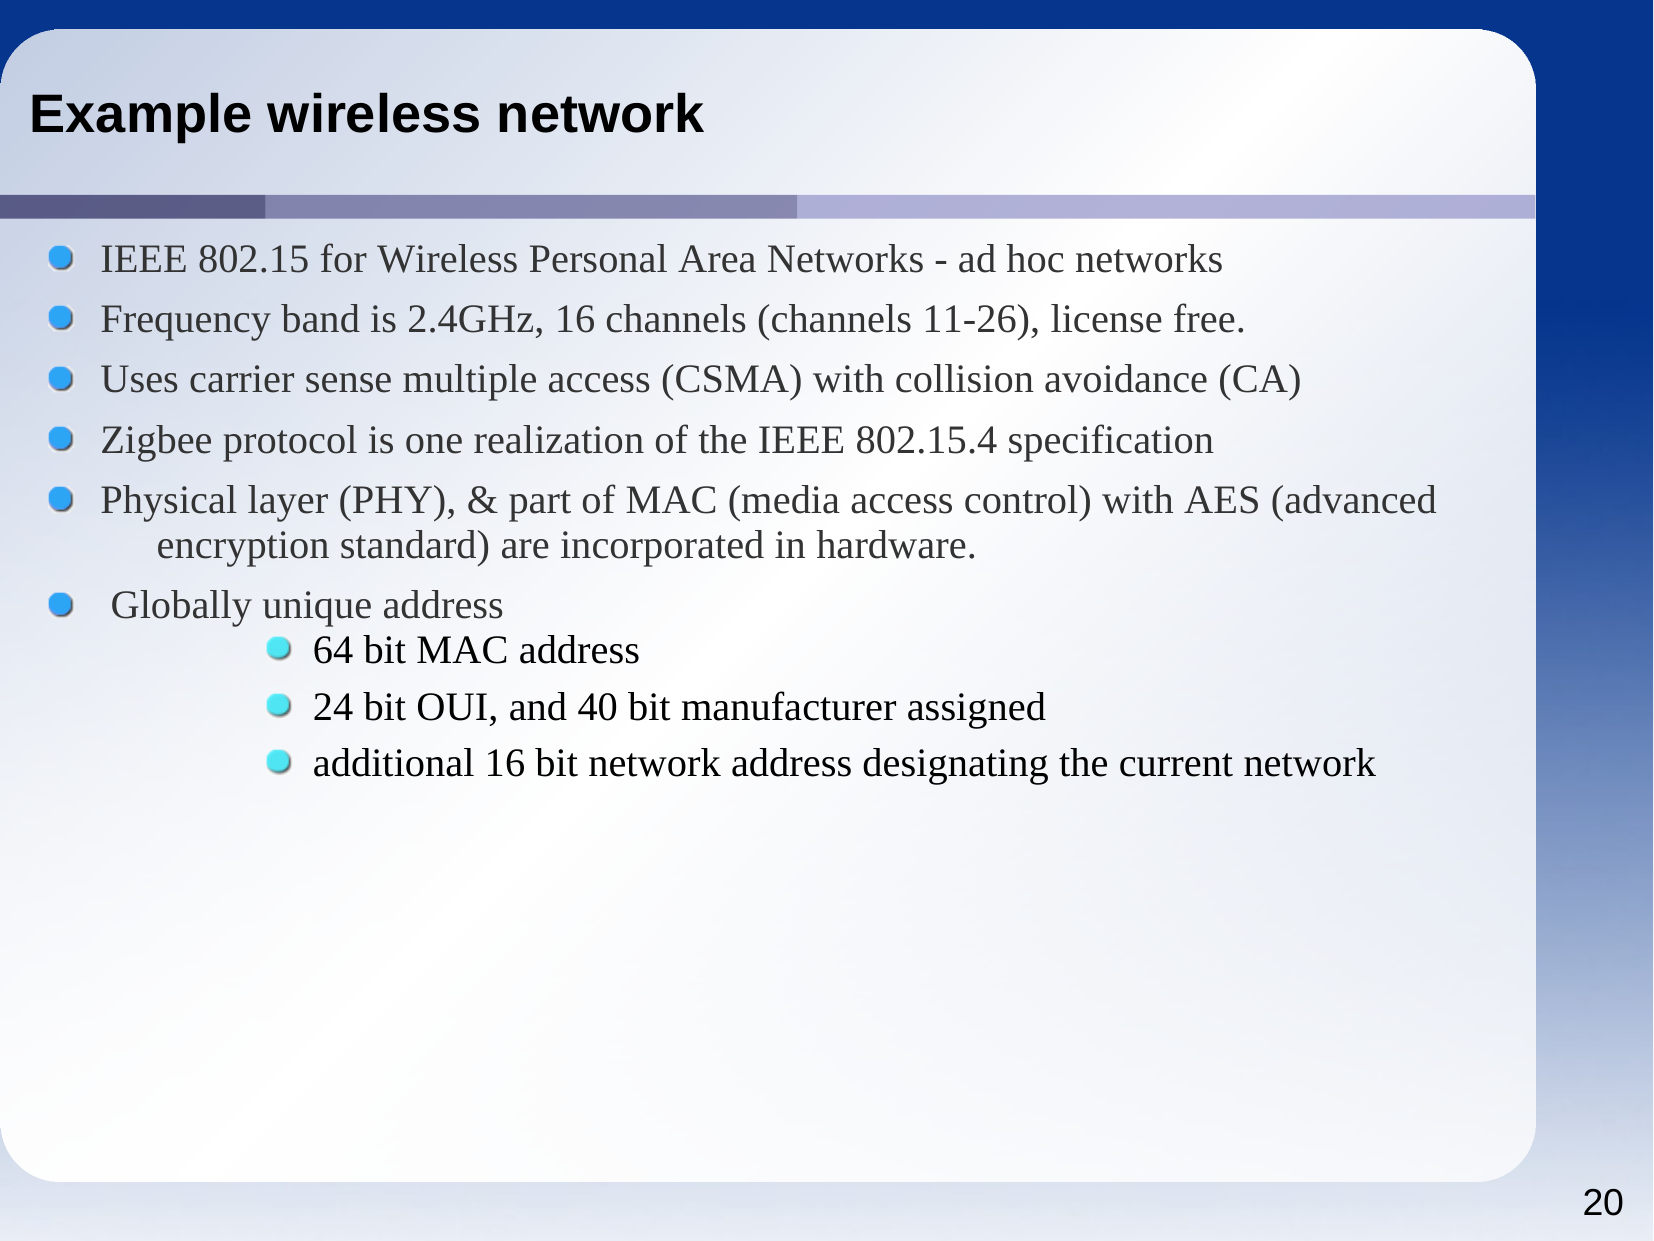

# Example wireless network
IEEE 802.15 for Wireless Personal Area Networks - ad hoc networks
Frequency band is 2.4GHz, 16 channels (channels 11-26), license free.
Uses carrier sense multiple access (CSMA) with collision avoidance (CA)
Zigbee protocol is one realization of the IEEE 802.15.4 specification
Physical layer (PHY), & part of MAC (media access control) with AES (advanced encryption standard) are incorporated in hardware.
 Globally unique address
64 bit MAC address
24 bit OUI, and 40 bit manufacturer assigned
additional 16 bit network address designating the current network
20